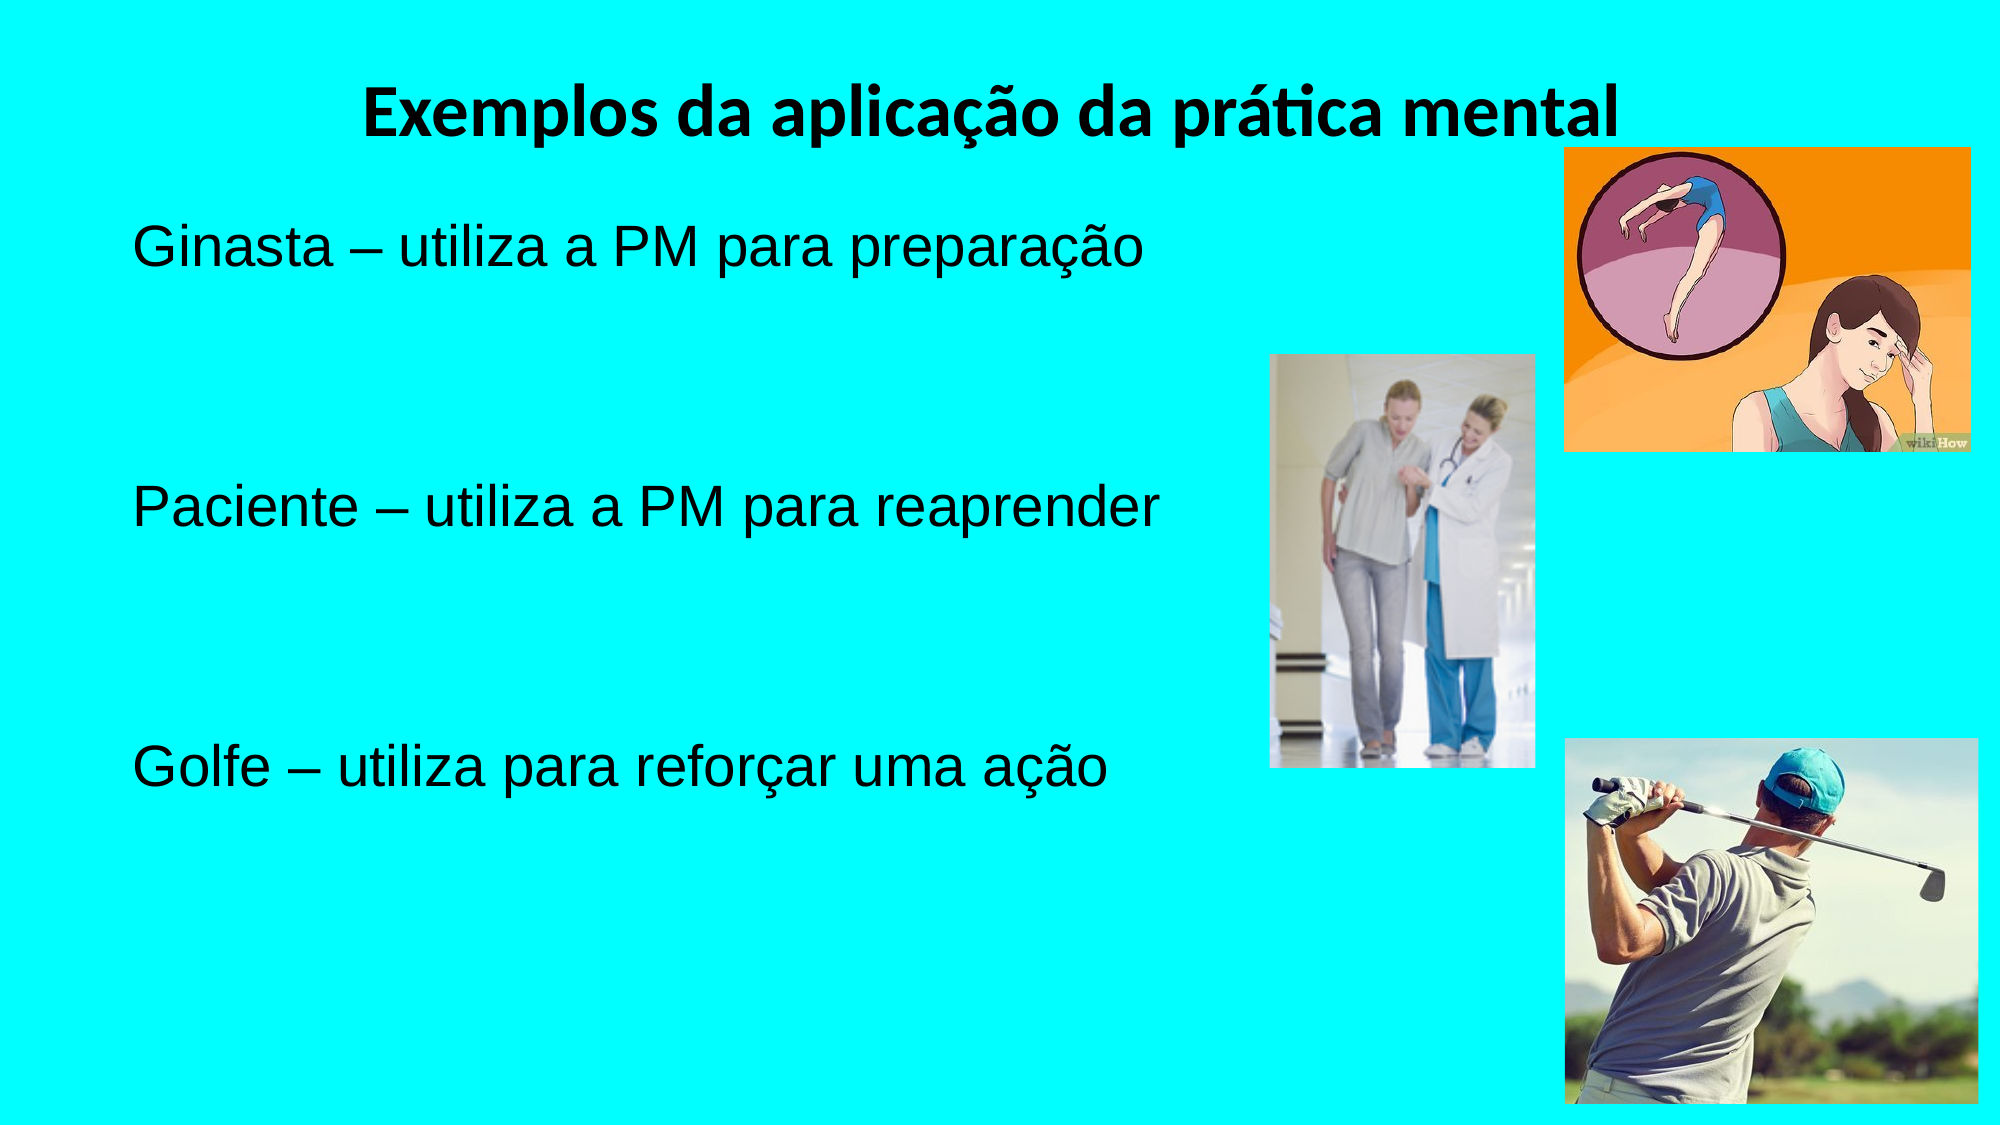

# Exemplos da aplicação da prática mental
Ginasta – utiliza a PM para preparação
Paciente – utiliza a PM para reaprender
Golfe – utiliza para reforçar uma ação